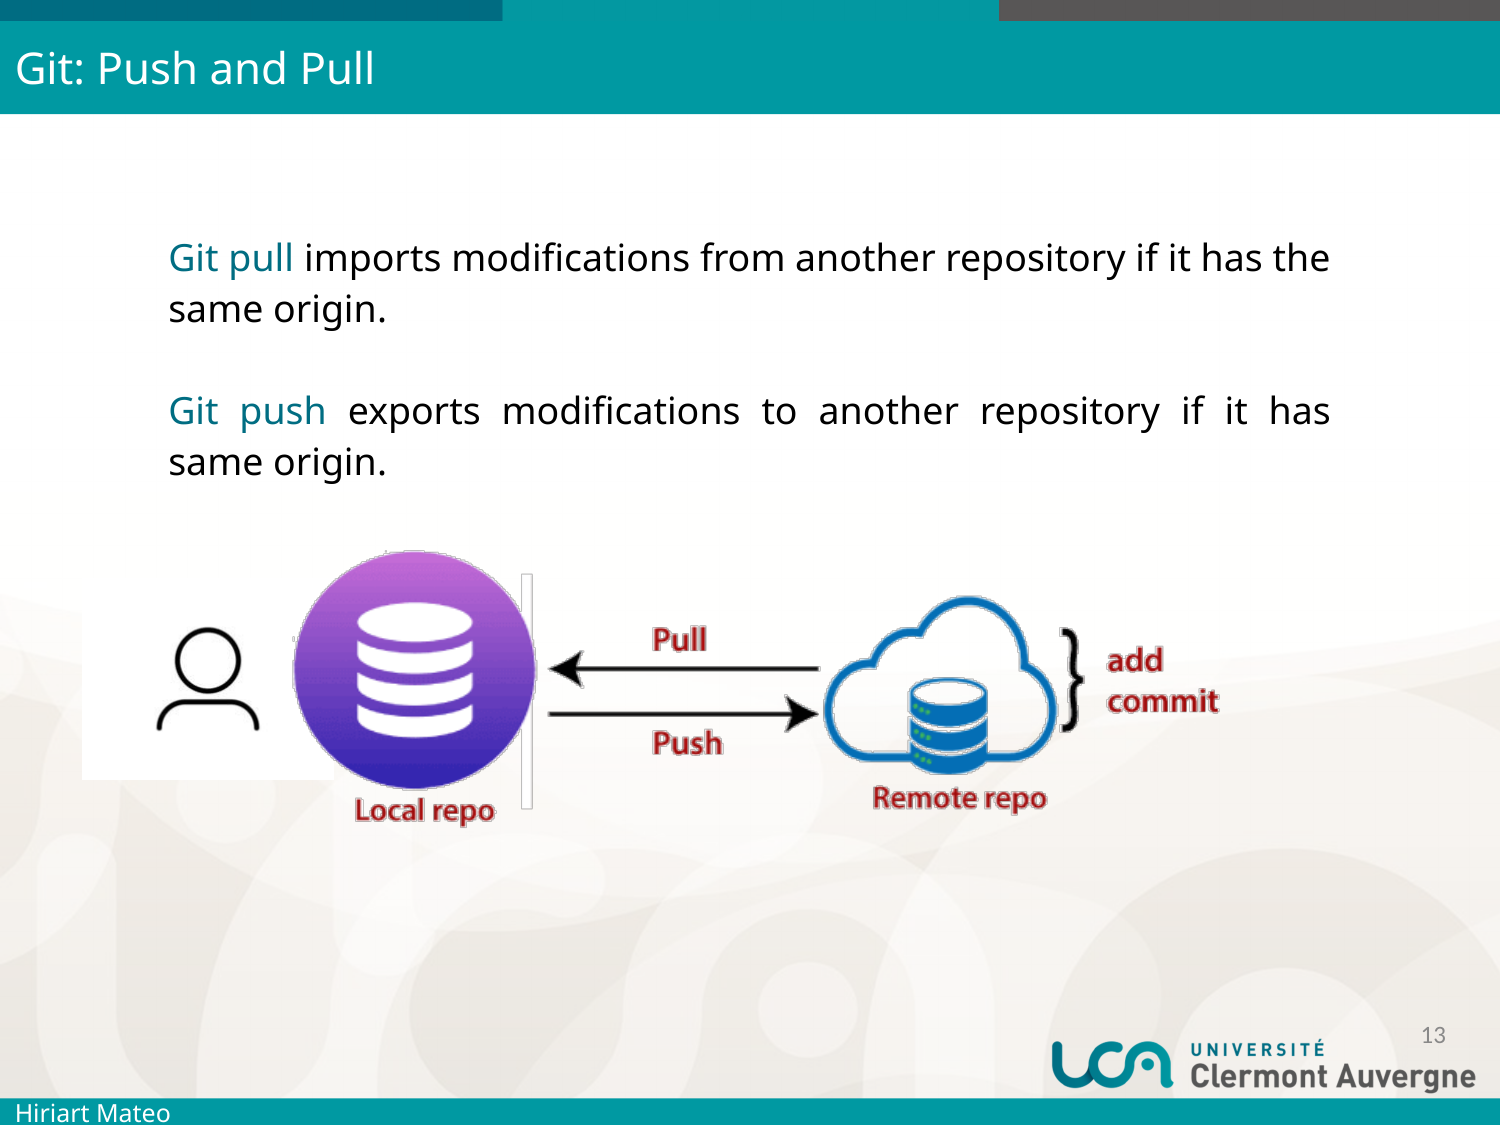

Git: Push and Pull
Git pull imports modifications from another repository if it has the same origin.
Git push exports modifications to another repository if it has same origin.
13
Hiriart Mateo